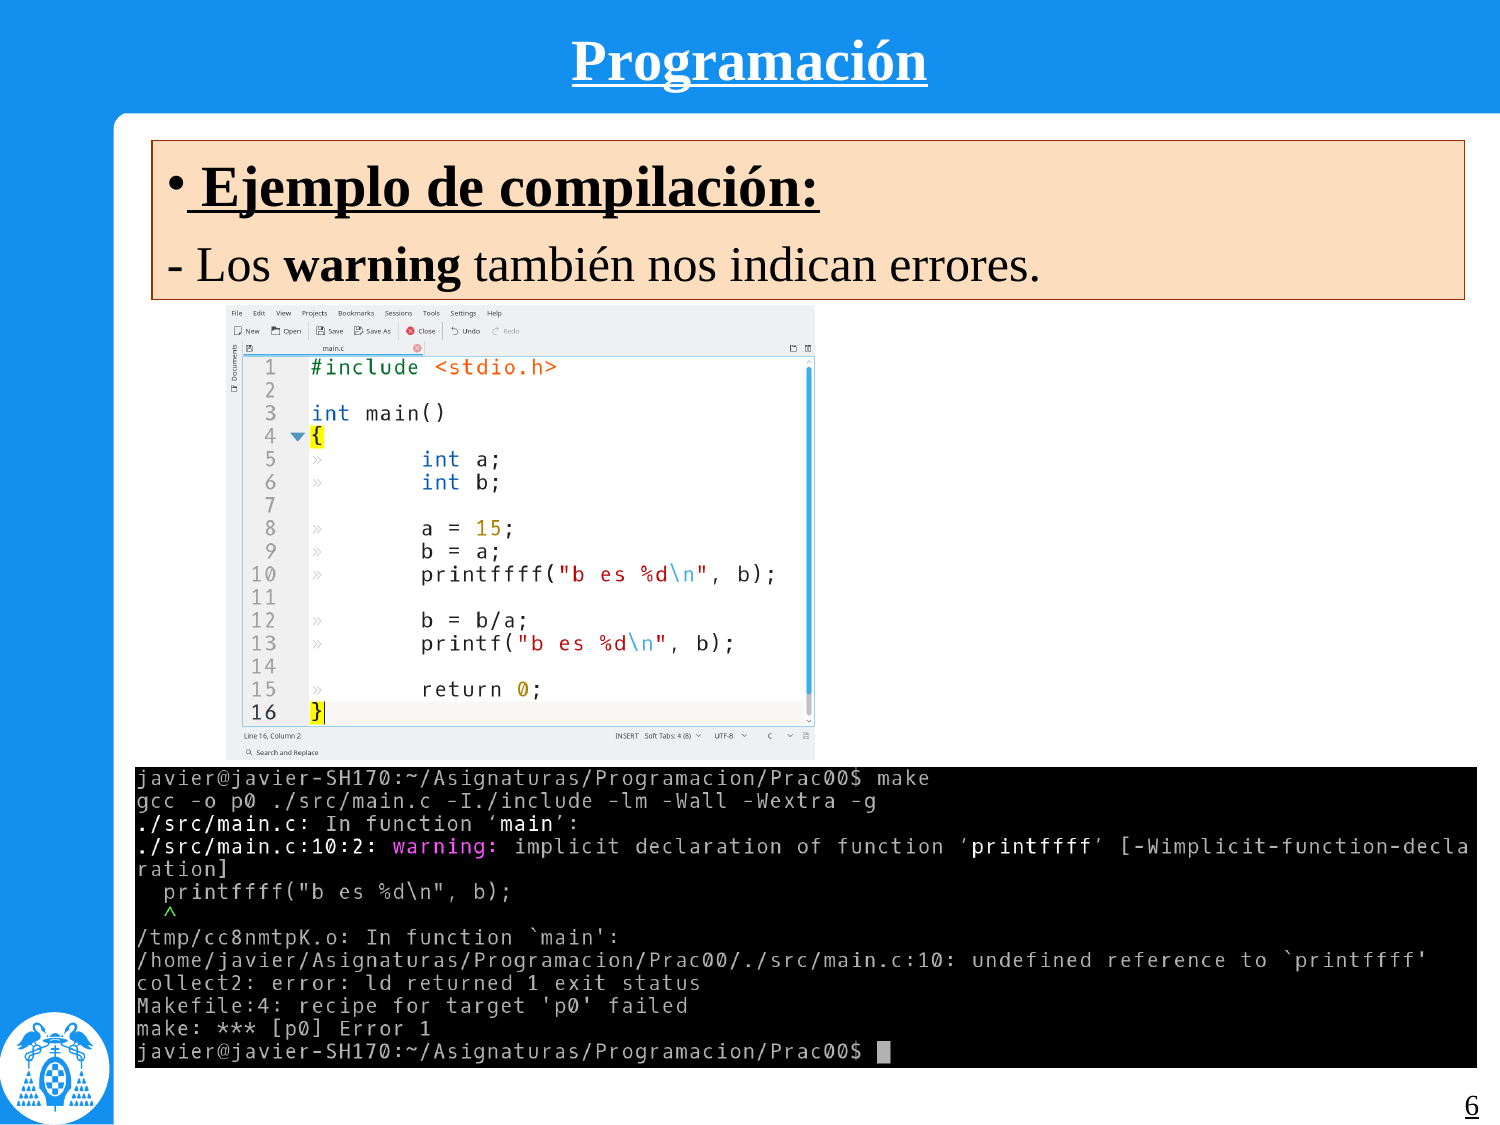

Programación
 Ejemplo de compilación:
- Los warning también nos indican errores.